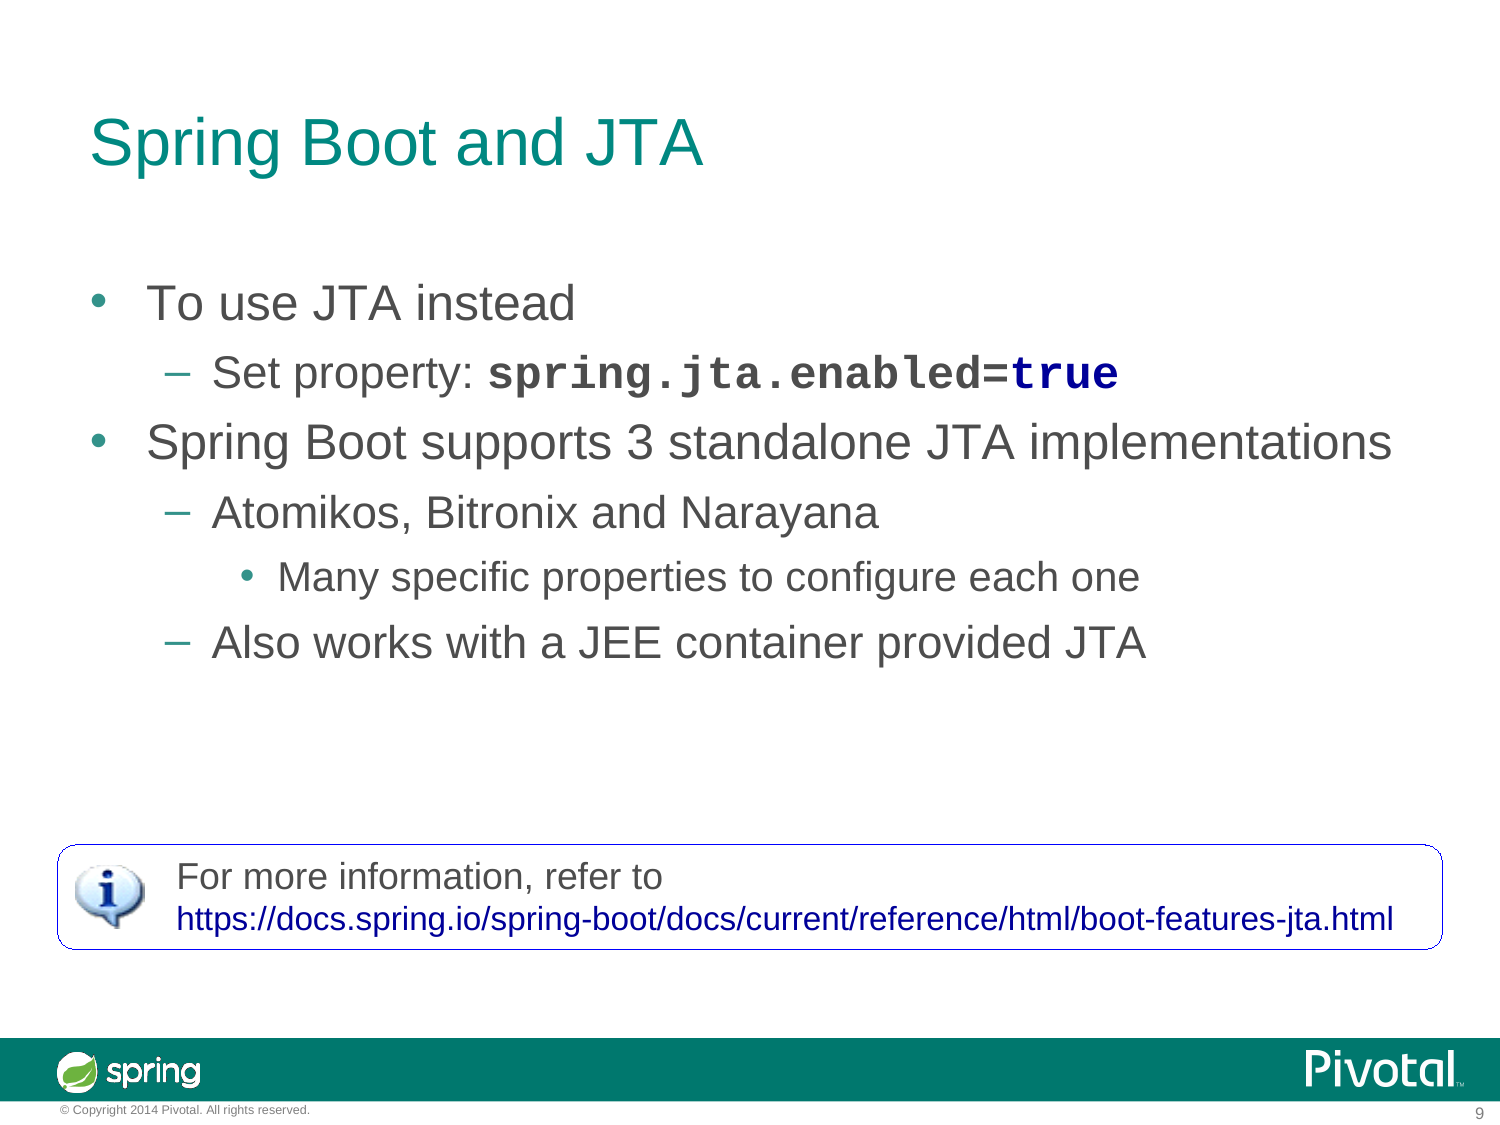

# Spring Boot and JTA
To use JTA instead
Set property: spring.jta.enabled=true
Spring Boot supports 3 standalone JTA implementations
Atomikos, Bitronix and Narayana
Many specific properties to configure each one
Also works with a JEE container provided JTA
For more information, refer to
https://docs.spring.io/spring-boot/docs/current/reference/html/boot-features-jta.html